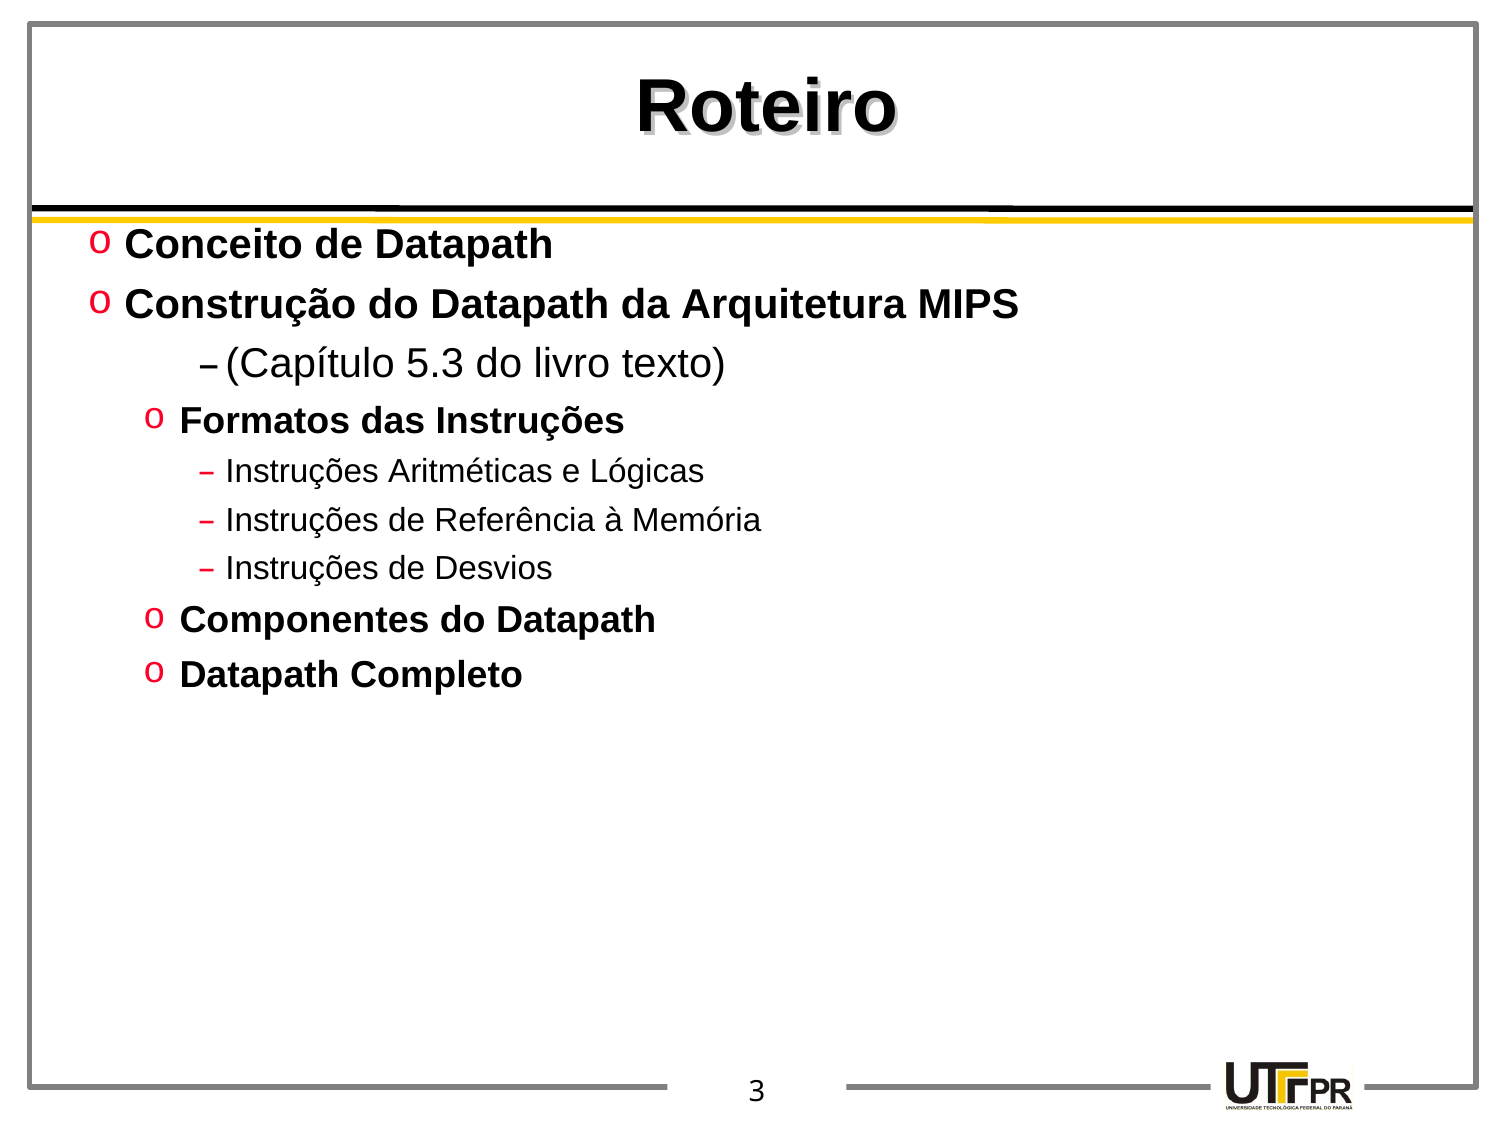

Roteiro
# Conceito de Datapath
Construção do Datapath da Arquitetura MIPS
(Capítulo 5.3 do livro texto)
Formatos das Instruções
Instruções Aritméticas e Lógicas
Instruções de Referência à Memória
Instruções de Desvios
Componentes do Datapath
Datapath Completo